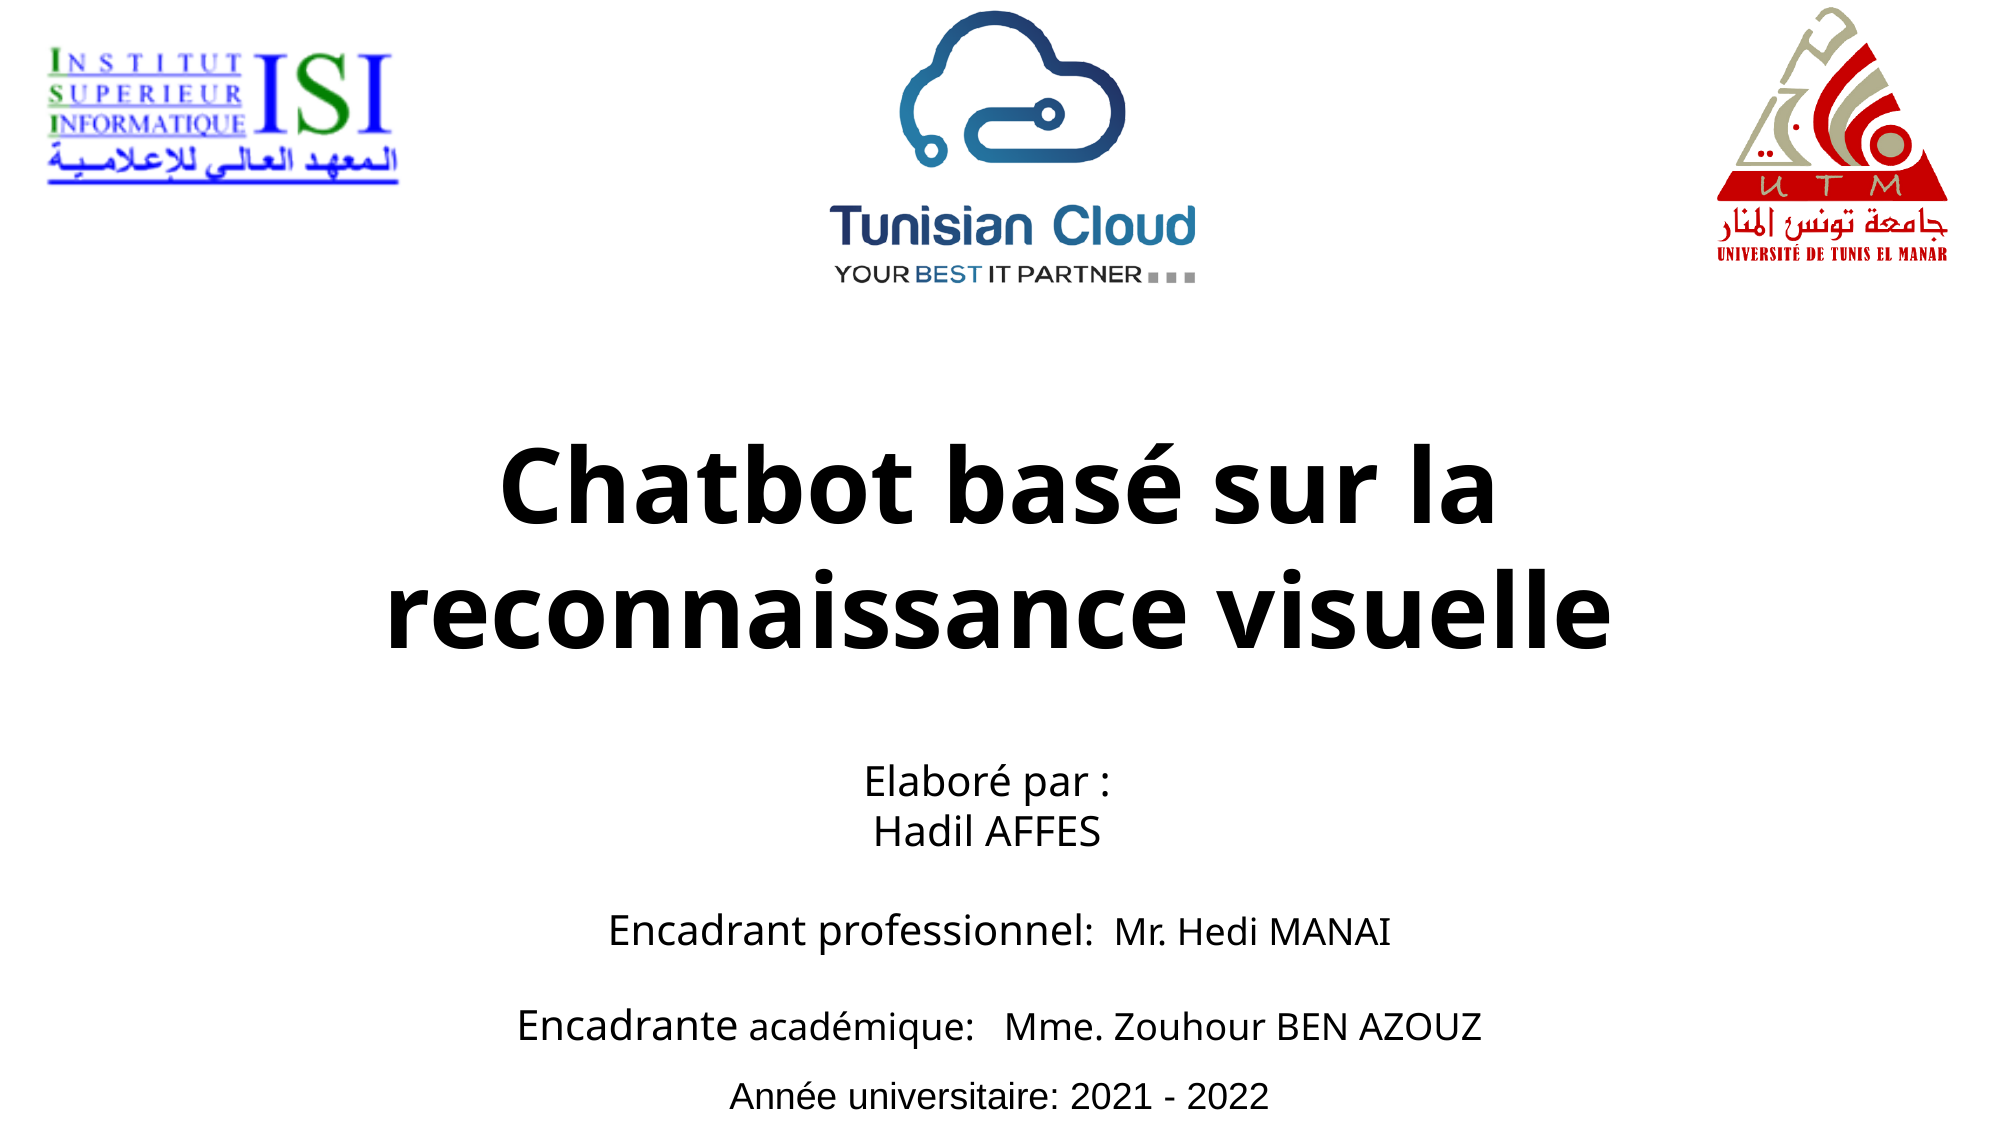

Chatbot basé sur la reconnaissance visuelle
Elaboré par :
Hadil AFFES
Encadrant professionnel: Mr. Hedi MANAI
Encadrante académique: Mme. Zouhour BEN AZOUZ
Année universitaire: 2021 - 2022
Mesdames et monsieurs les membres du jury.
Je tiens tout d’abord a vous remercier pour l’interet que vous avez voulu porter à mon travail en acceptant de faire partie du jury.
Je remercie tout particulierement Mme Zouhour et Mr Hedi pour leurs confiances et leurs conseils sans lesquelles ce projet n’aurait pas pu s’aboutir.
C’est un honneur pour moi d’avoir discuter et presenter mon projet l’intitulé….. avec vous